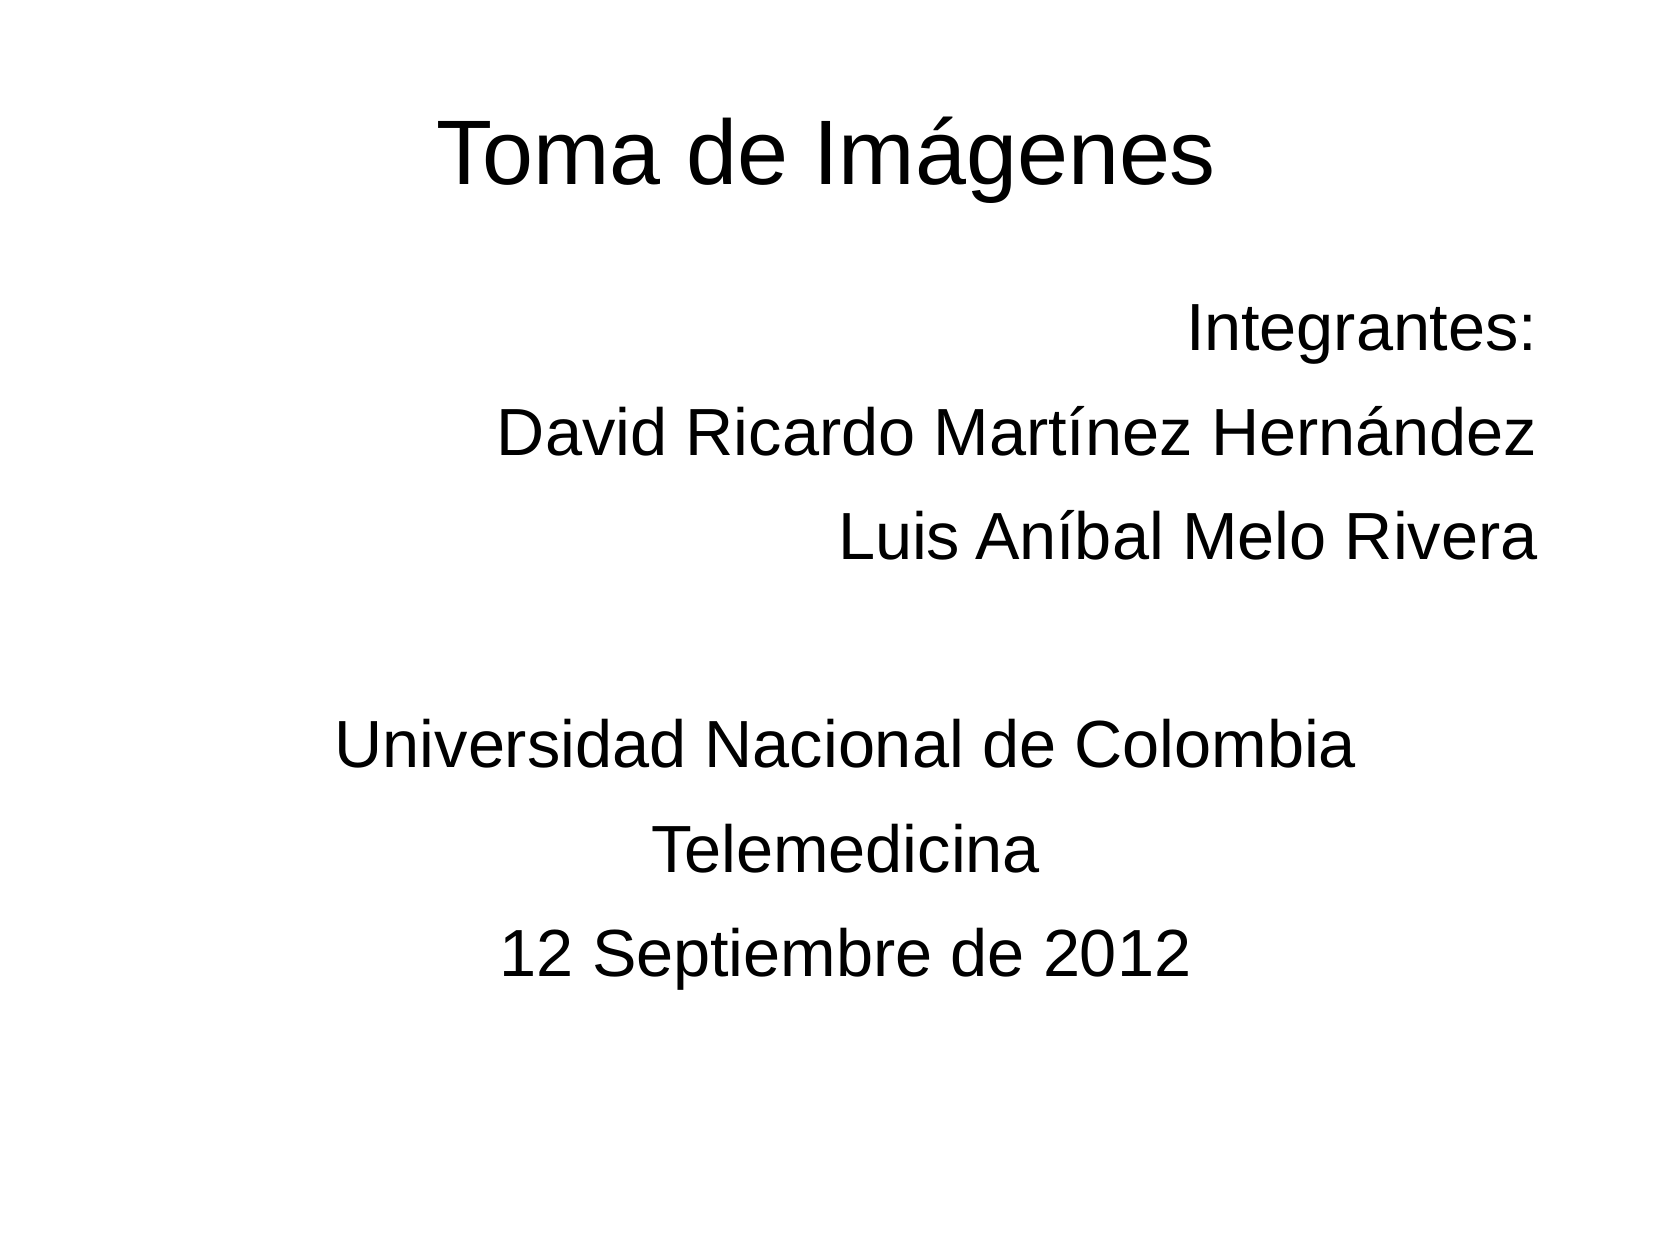

# Toma de Imágenes
Integrantes:
David Ricardo Martínez Hernández
Luis Aníbal Melo Rivera
Universidad Nacional de Colombia
Telemedicina
12 Septiembre de 2012